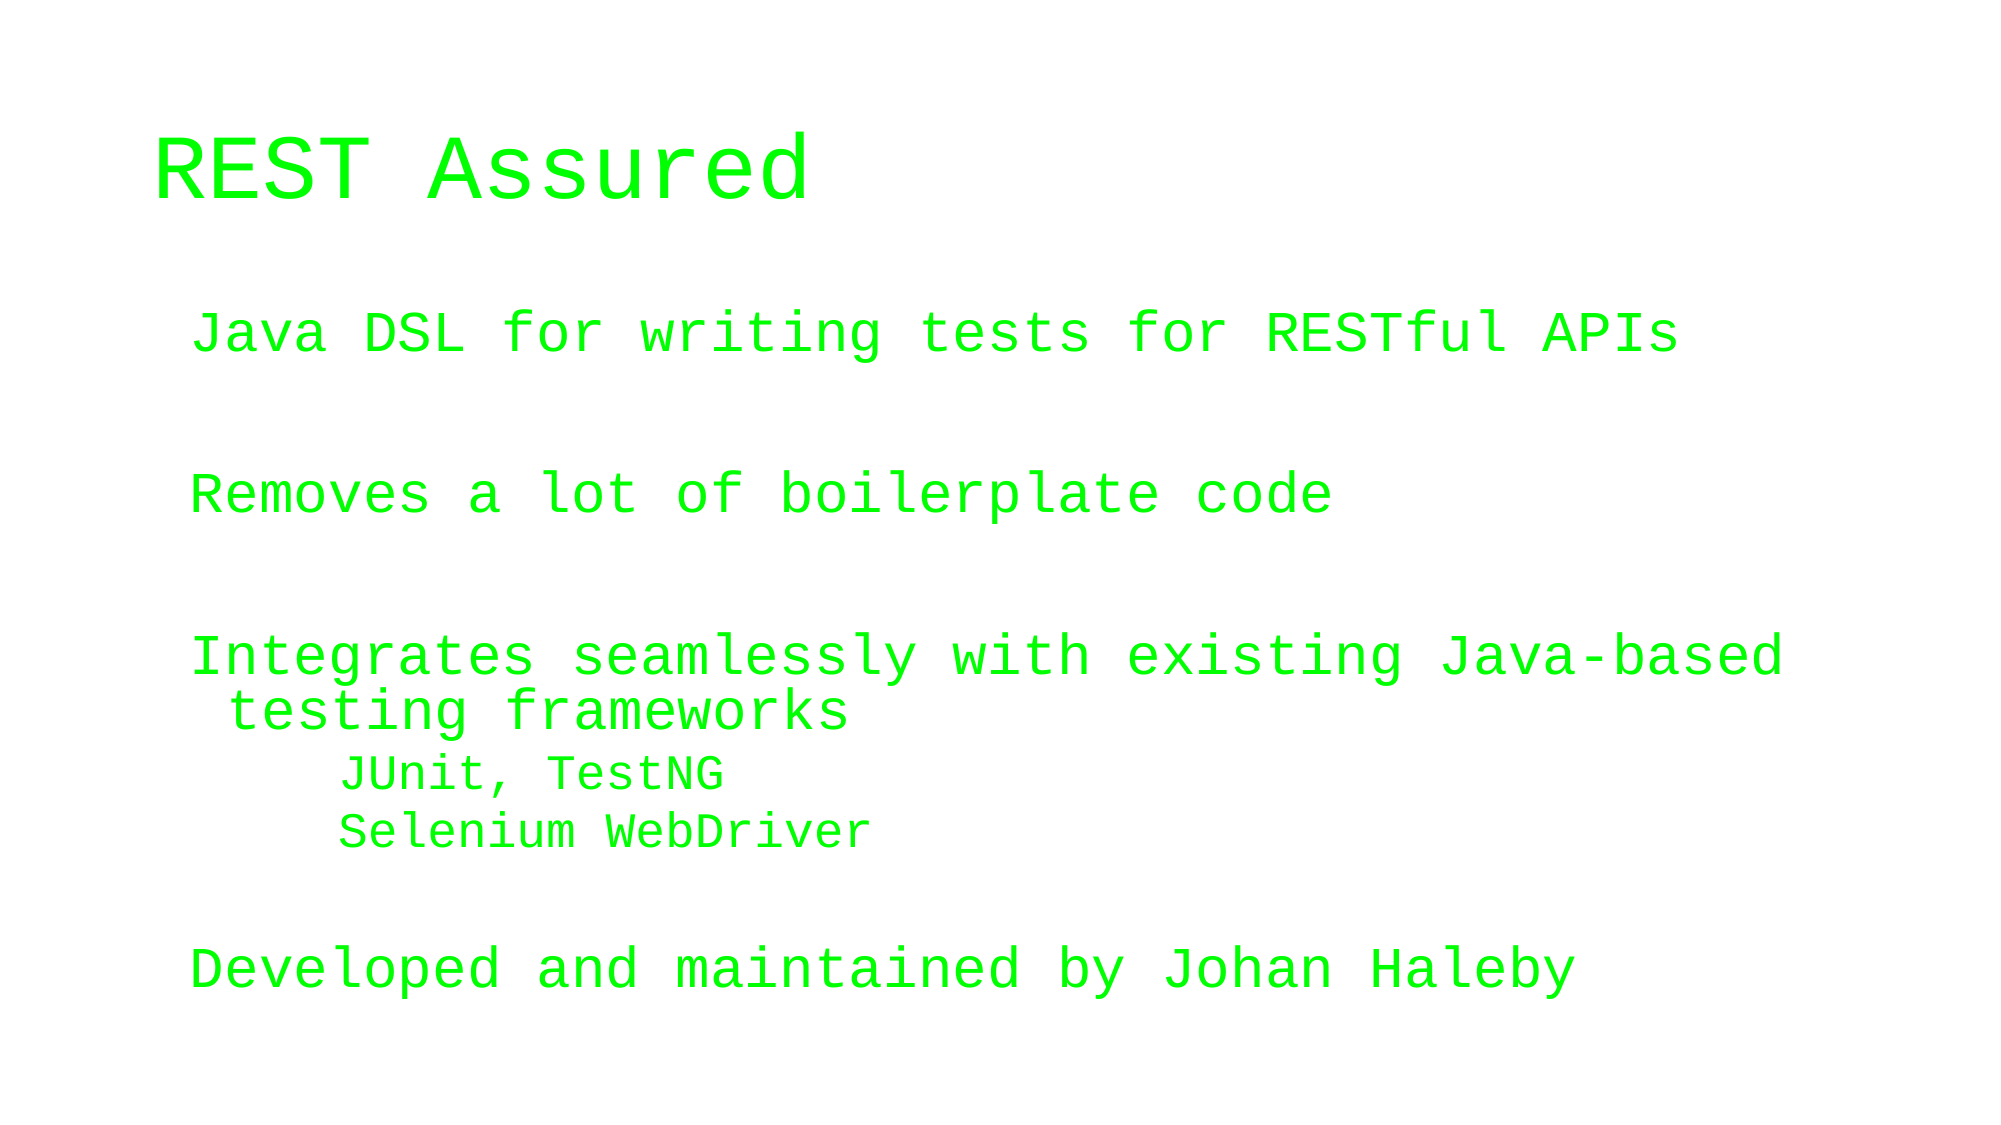

# REST Assured
Java DSL for writing tests for RESTful APIs
Removes a lot of boilerplate code
Integrates seamlessly with existing Java-based testing frameworks
JUnit, TestNG
Selenium WebDriver
Developed and maintained by Johan Haleby